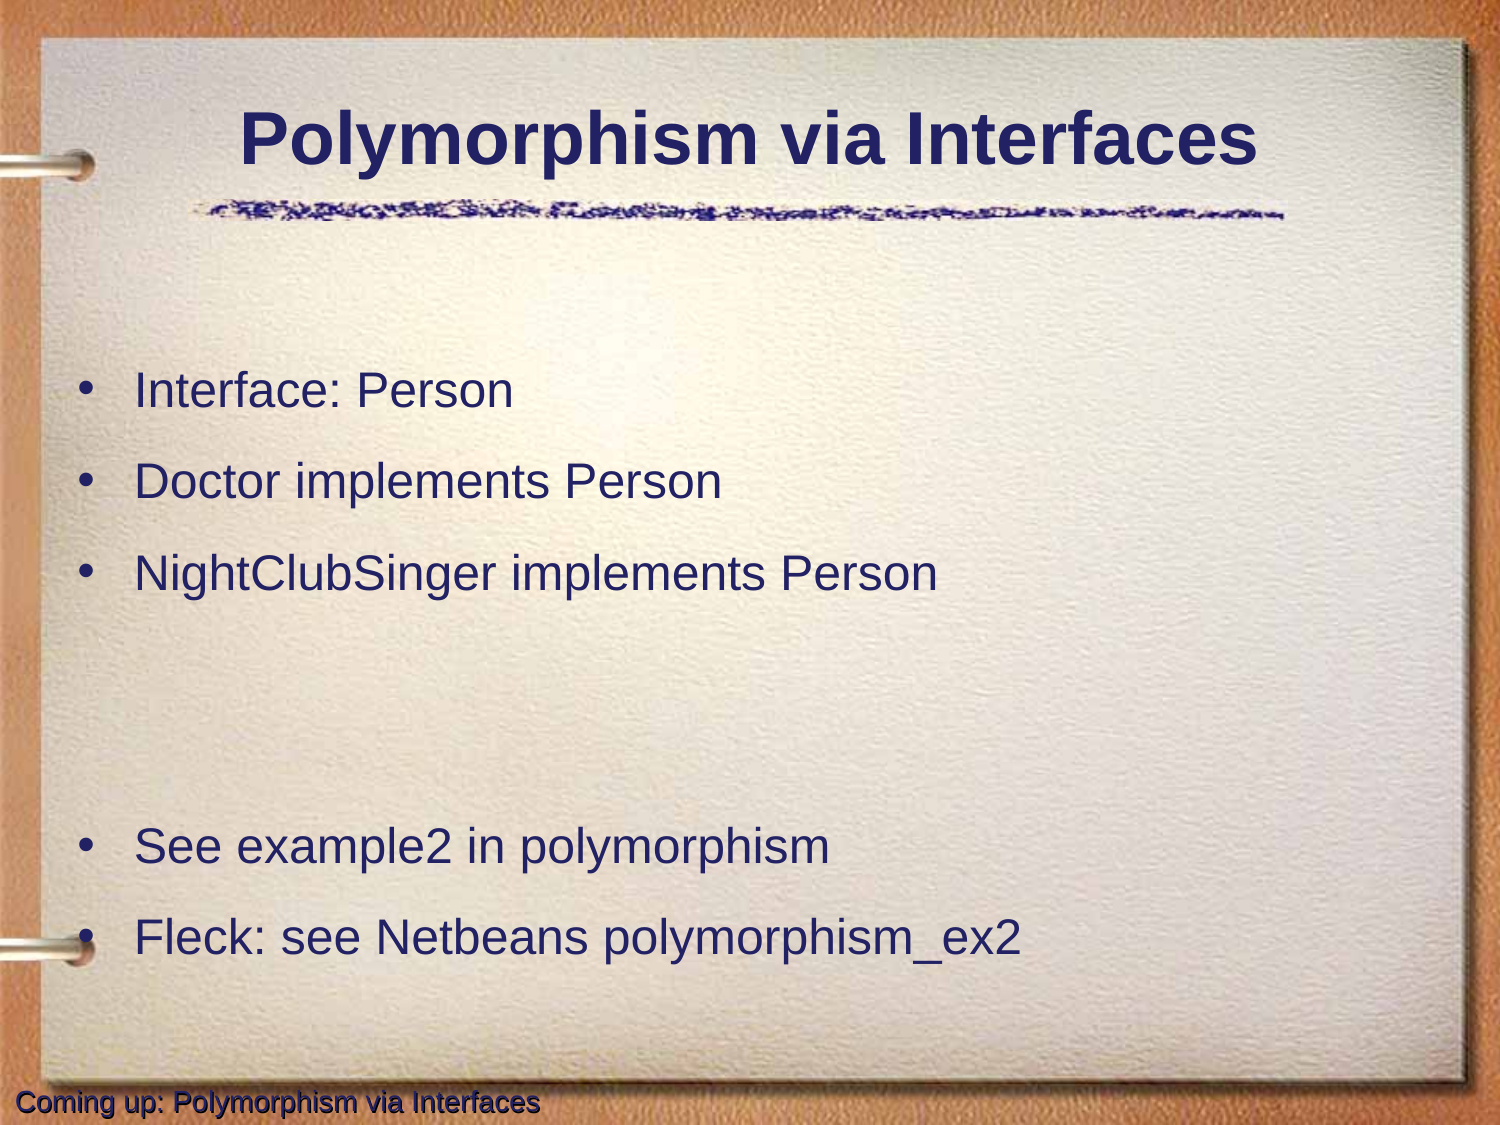

# Polymorphism via Interfaces
Interface: Person
Doctor implements Person
NightClubSinger implements Person
See example2 in polymorphism
Fleck: see Netbeans polymorphism_ex2
Coming up: Polymorphism via Interfaces